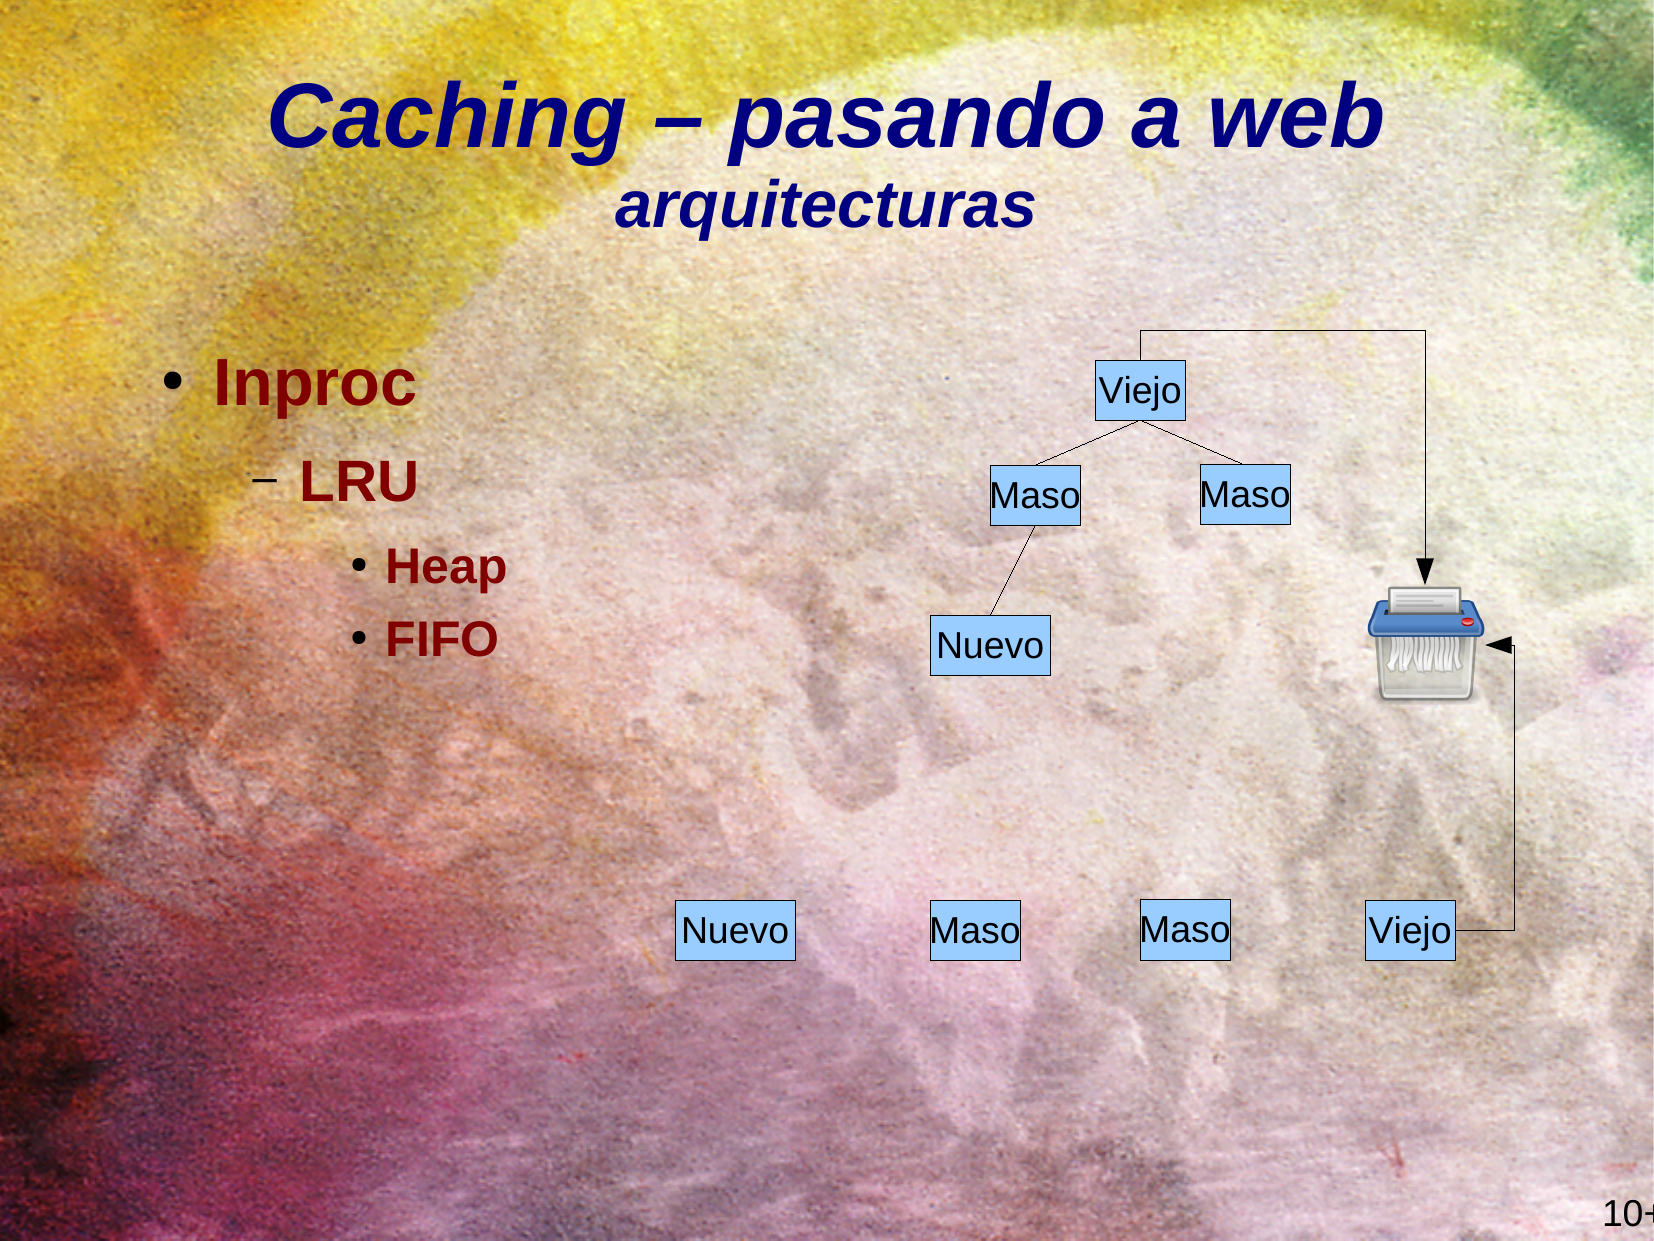

# Caching – pasando a web arquitecturas
Inproc
LRU
Heap
FIFO
Viejo
Maso
Maso
Nuevo
Maso
Nuevo
Maso
Viejo
10+